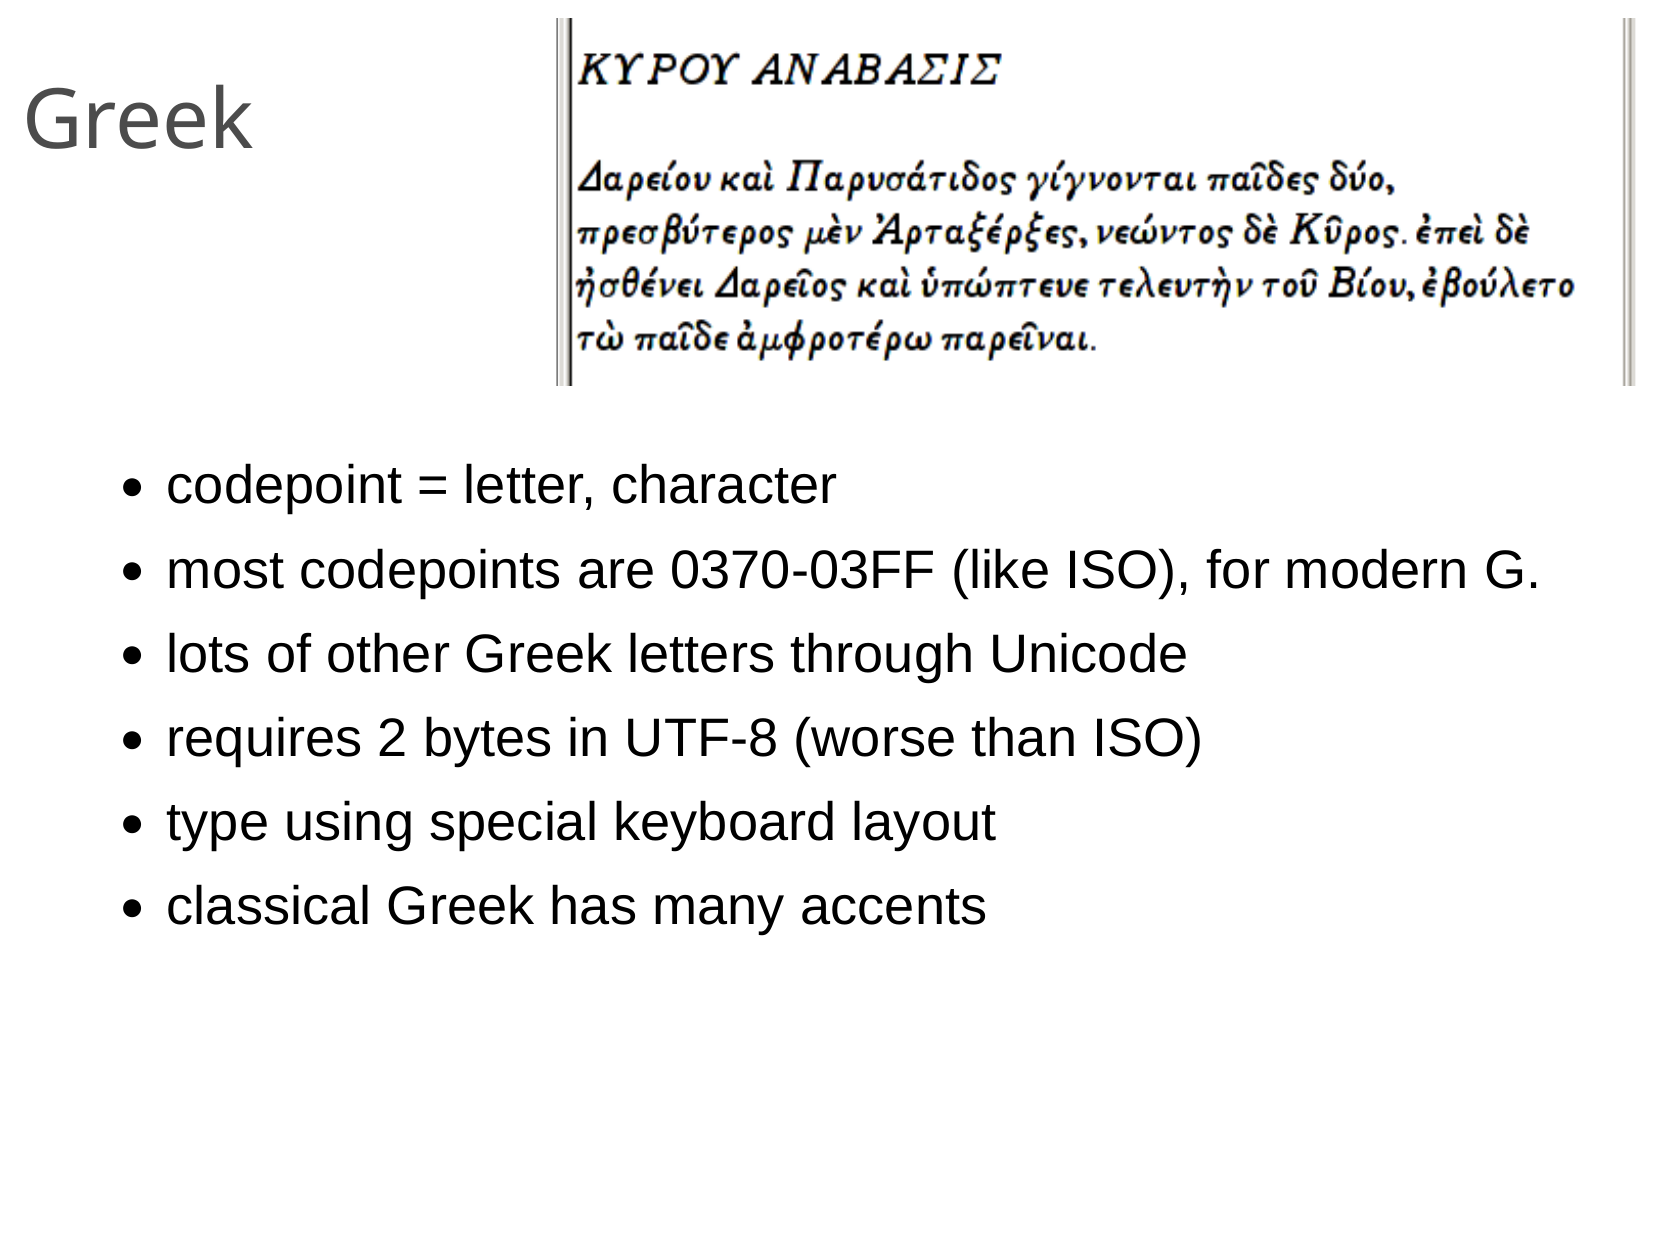

# Greek
codepoint = letter, character
most codepoints are 0370-03FF (like ISO), for modern G.
lots of other Greek letters through Unicode
requires 2 bytes in UTF-8 (worse than ISO)
type using special keyboard layout
classical Greek has many accents